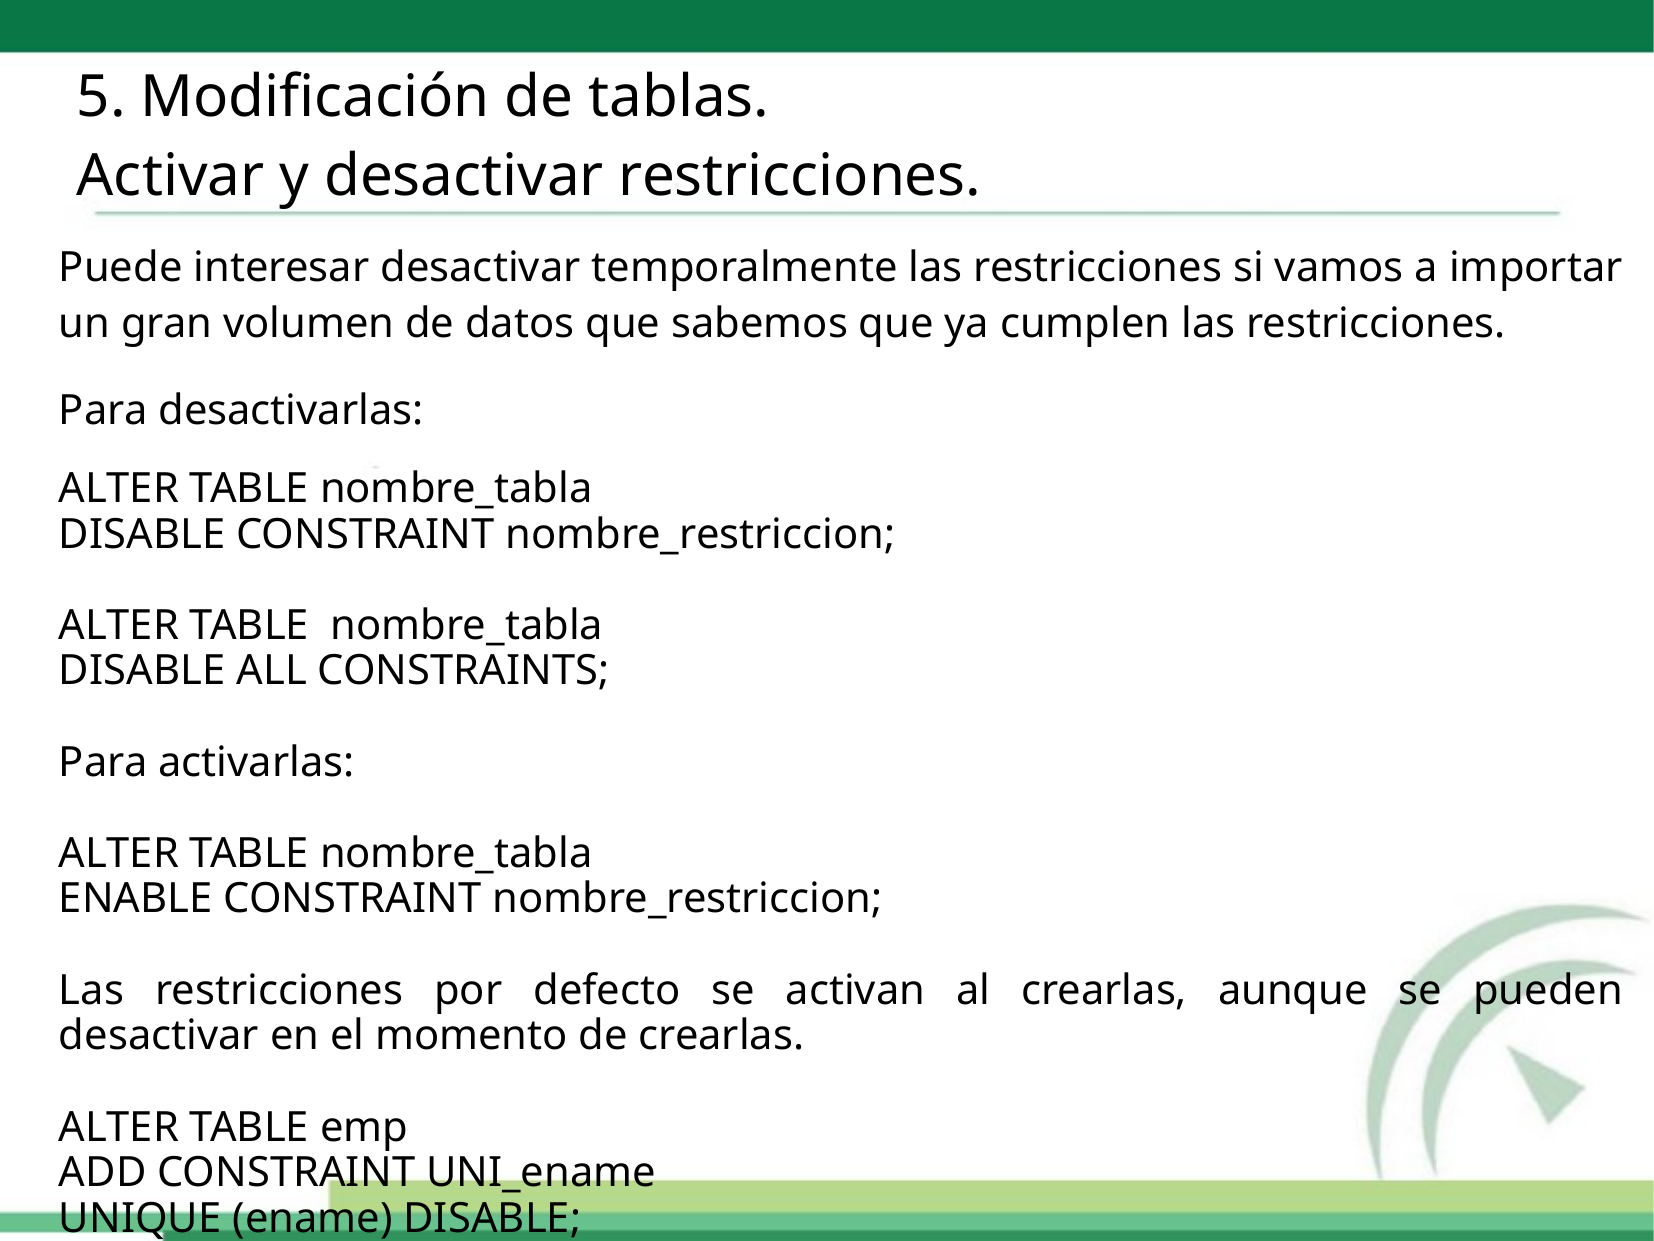

# 5. Modificación de tablas. Activar y desactivar restricciones.
Puede interesar desactivar temporalmente las restricciones si vamos a importar un gran volumen de datos que sabemos que ya cumplen las restricciones.
Para desactivarlas:
ALTER TABLE nombre_tabla
DISABLE CONSTRAINT nombre_restriccion;
ALTER TABLE nombre_tabla
DISABLE ALL CONSTRAINTS;
Para activarlas:
ALTER TABLE nombre_tabla
ENABLE CONSTRAINT nombre_restriccion;
Las restricciones por defecto se activan al crearlas, aunque se pueden desactivar en el momento de crearlas.
ALTER TABLE emp
ADD CONSTRAINT UNI_ename
UNIQUE (ename) DISABLE;